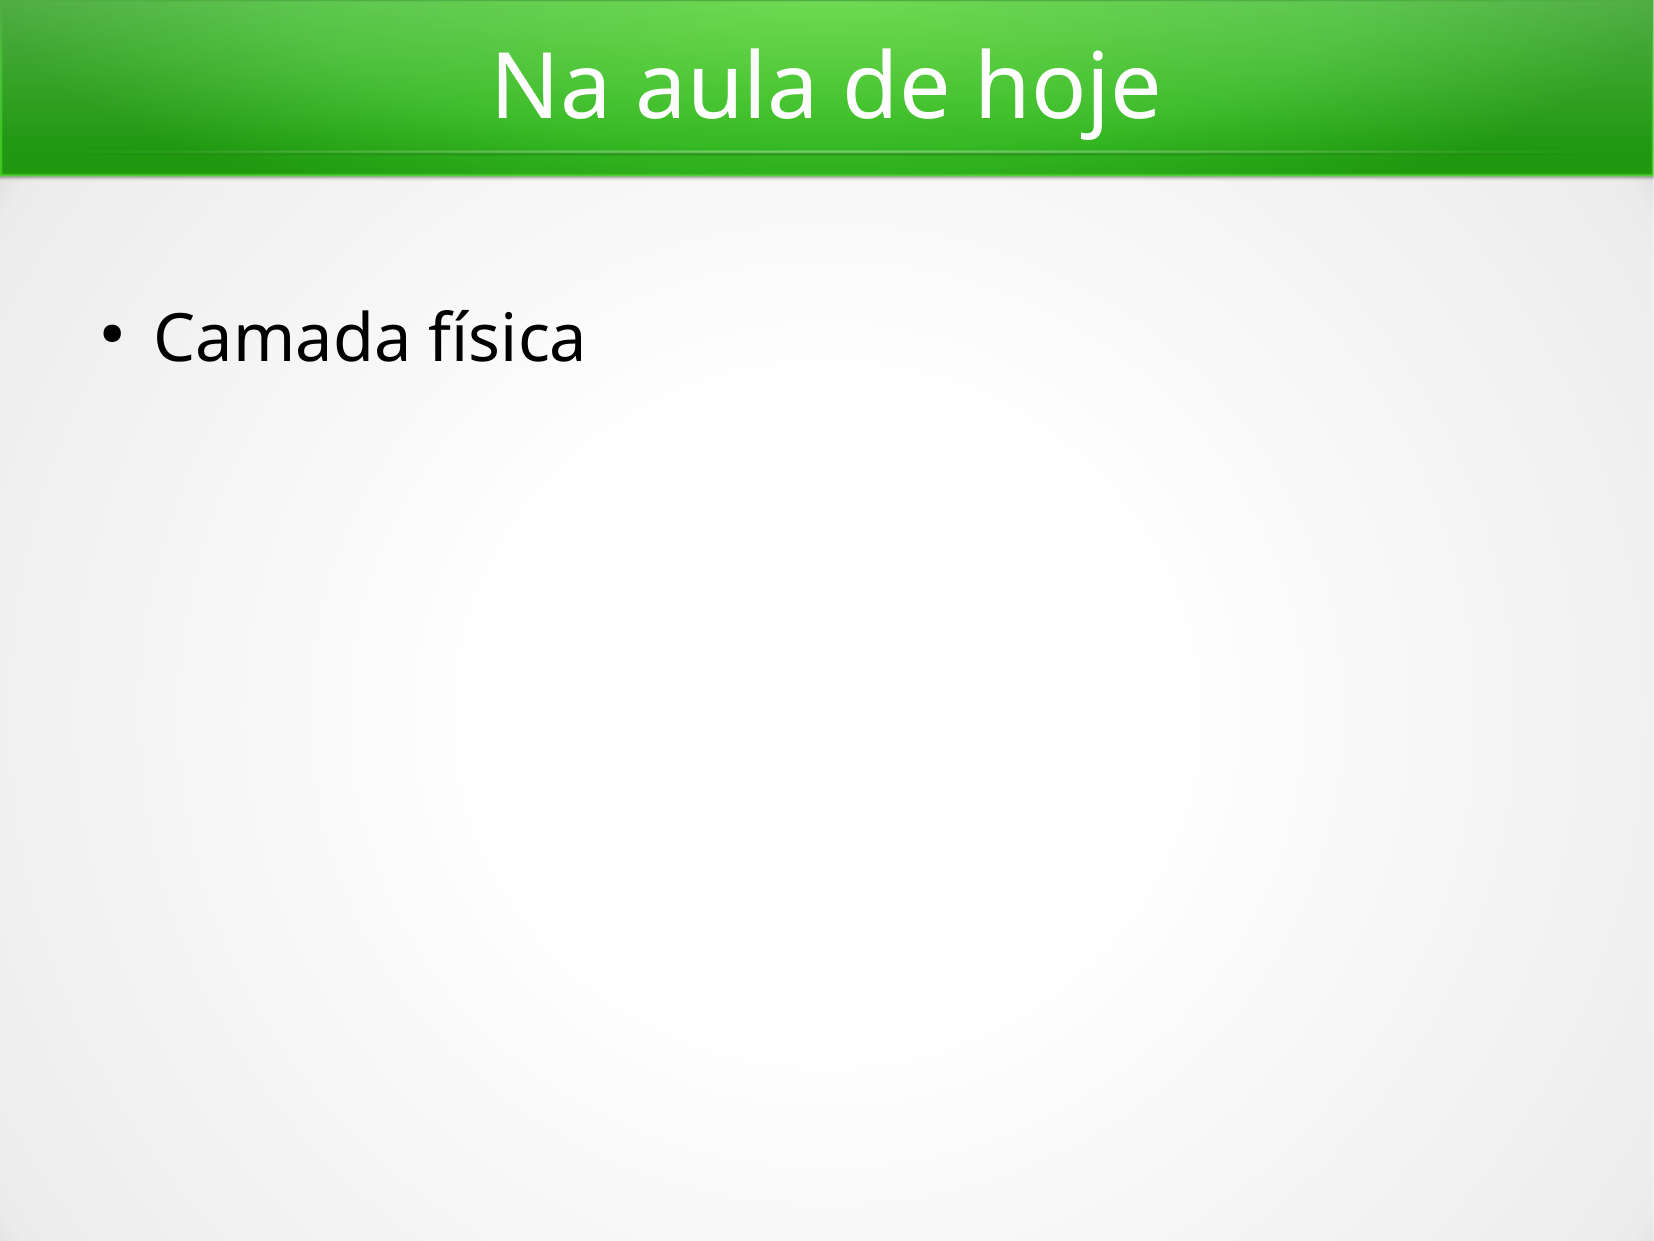

# Na aula de hoje
Camada física